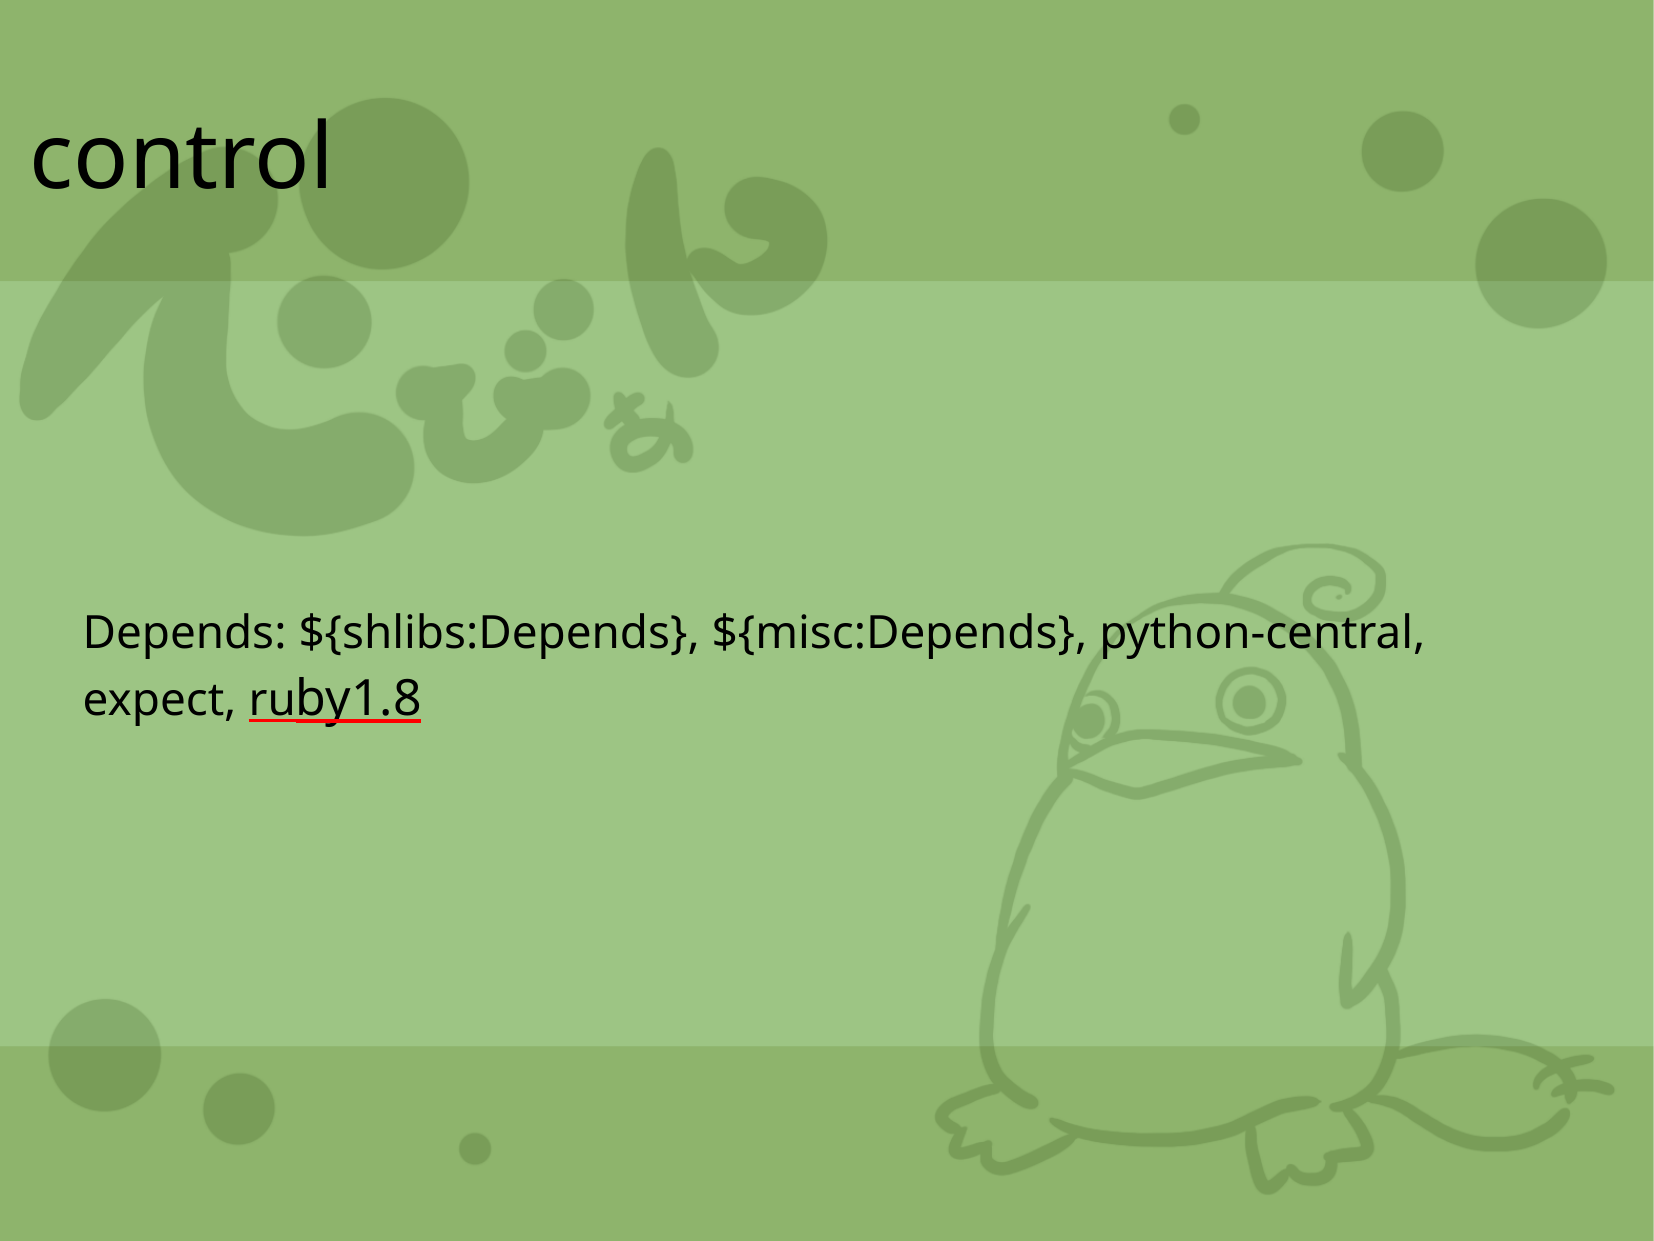

# control
Depends: ${shlibs:Depends}, ${misc:Depends}, python-central, expect, ruby1.8